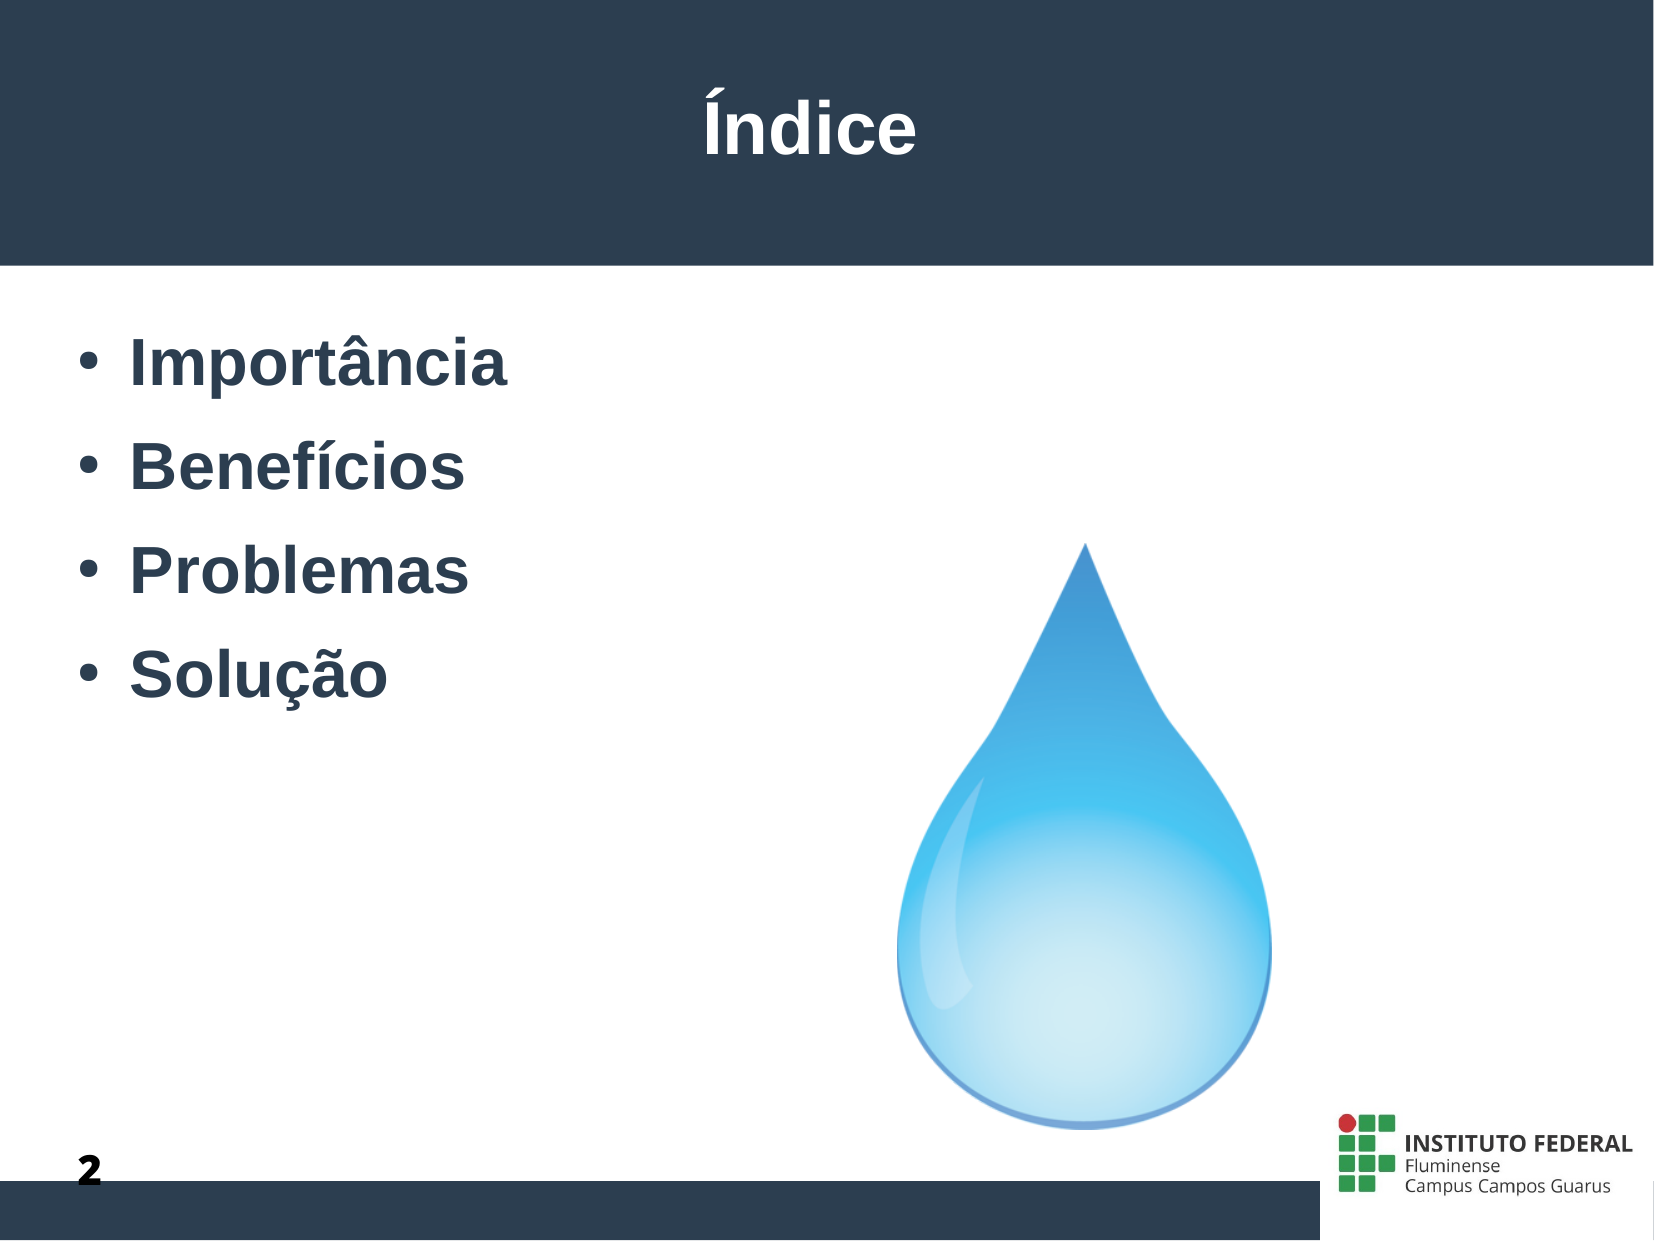

# Índice
Importância
Benefícios
Problemas
Solução
2